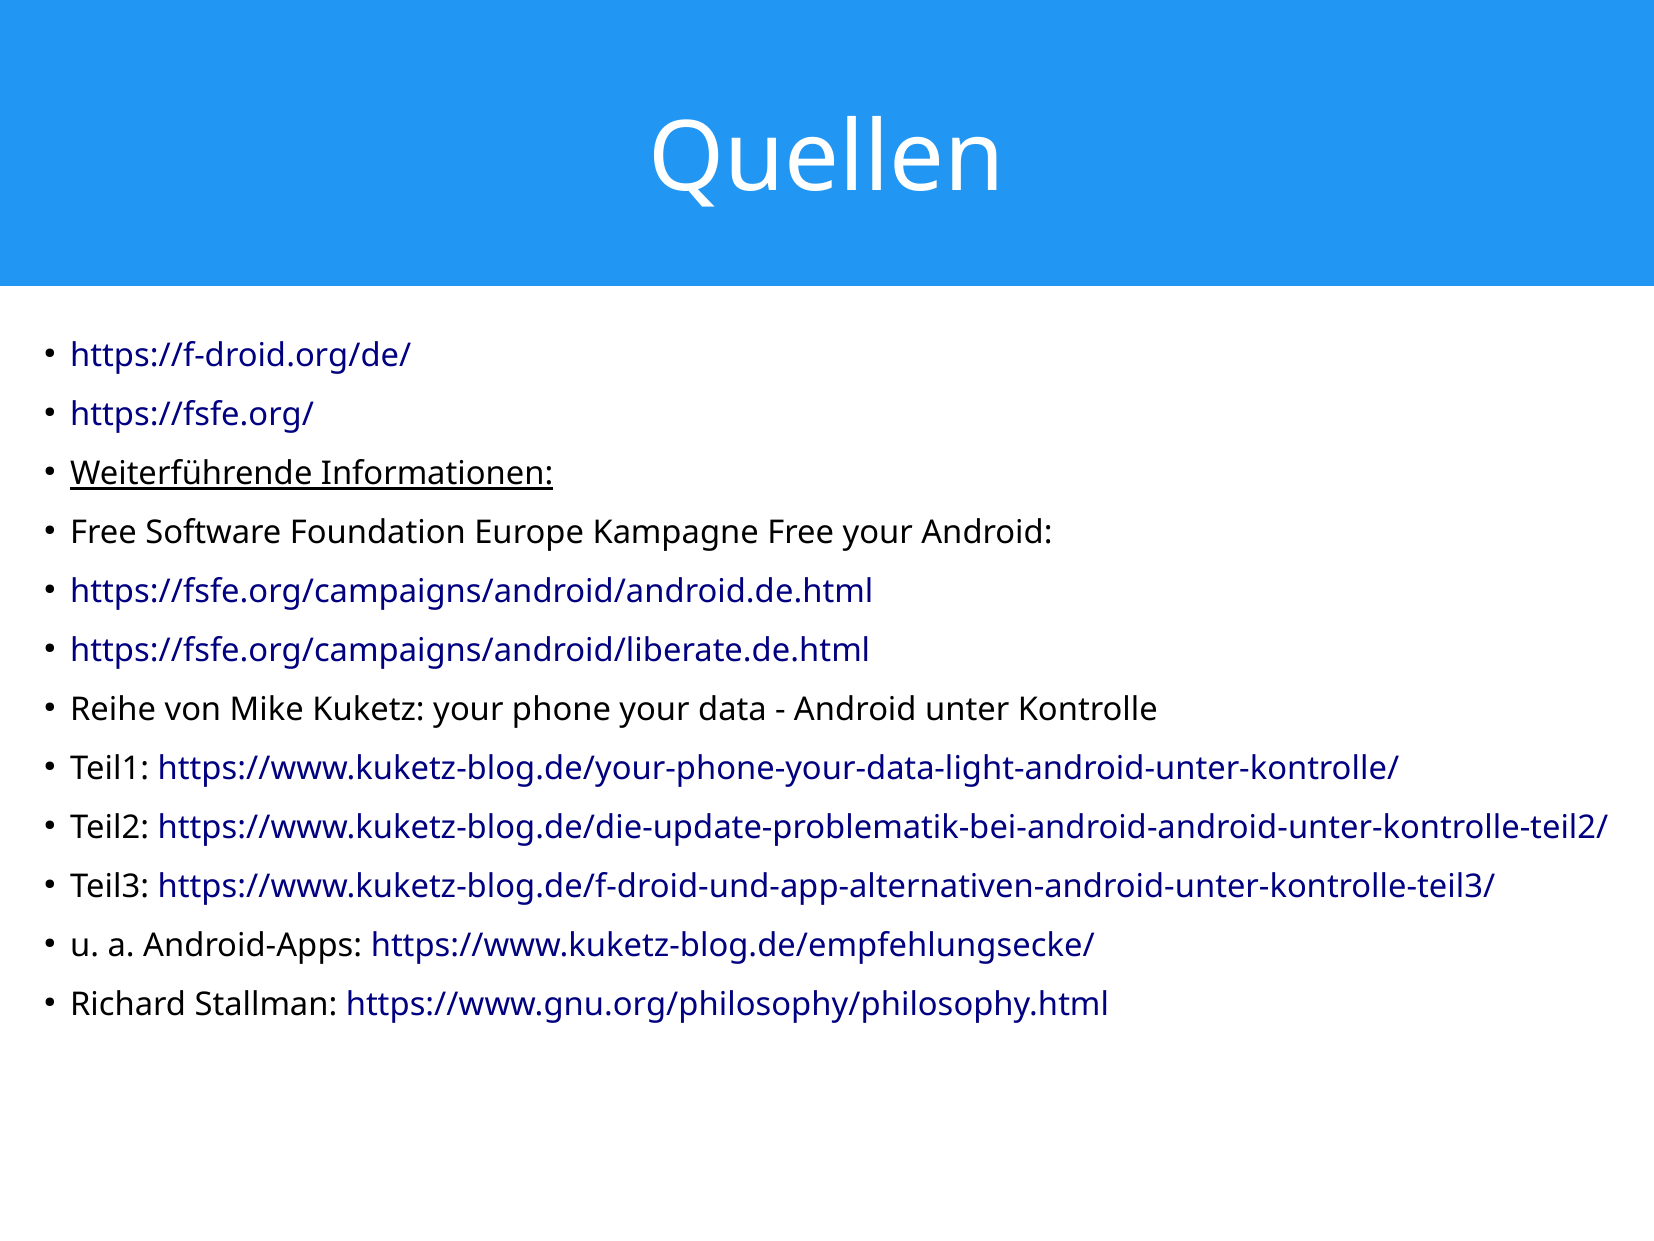

# Quellen
https://f-droid.org/de/
https://fsfe.org/
Weiterführende Informationen:
Free Software Foundation Europe Kampagne Free your Android:
https://fsfe.org/campaigns/android/android.de.html
https://fsfe.org/campaigns/android/liberate.de.html
Reihe von Mike Kuketz: your phone your data - Android unter Kontrolle
Teil1: https://www.kuketz-blog.de/your-phone-your-data-light-android-unter-kontrolle/
Teil2: https://www.kuketz-blog.de/die-update-problematik-bei-android-android-unter-kontrolle-teil2/
Teil3: https://www.kuketz-blog.de/f-droid-und-app-alternativen-android-unter-kontrolle-teil3/
u. a. Android-Apps: https://www.kuketz-blog.de/empfehlungsecke/
Richard Stallman: https://www.gnu.org/philosophy/philosophy.html
12